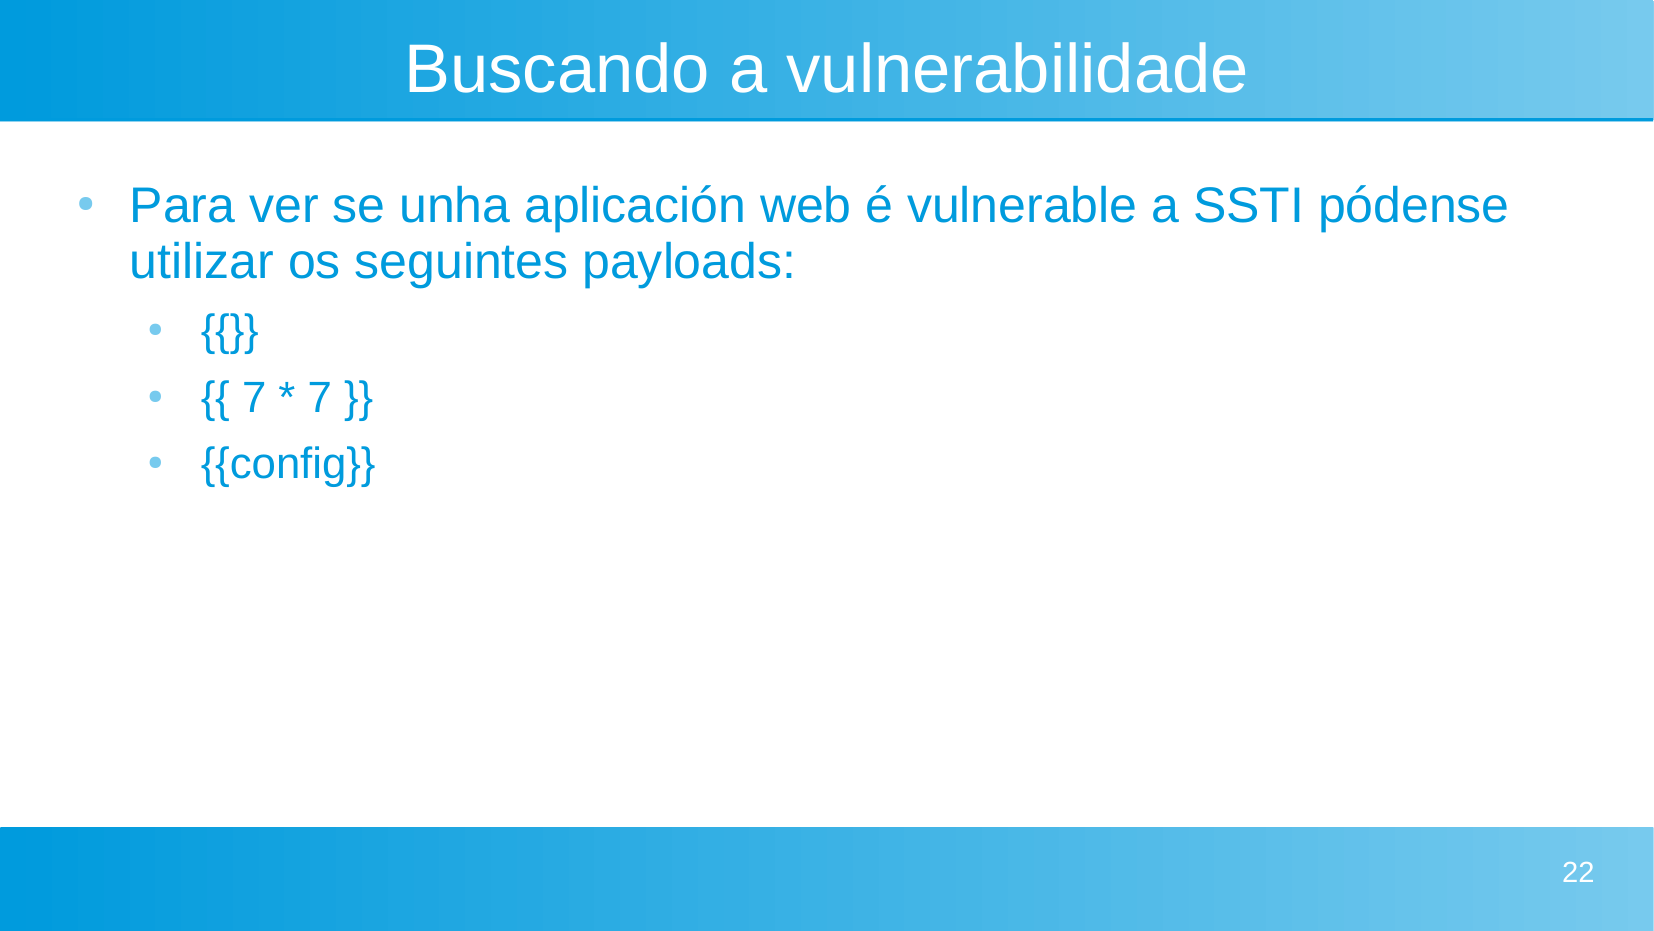

# Buscando a vulnerabilidade
Para ver se unha aplicación web é vulnerable a SSTI pódense utilizar os seguintes payloads:
{{}}
{{ 7 * 7 }}
{{config}}
22